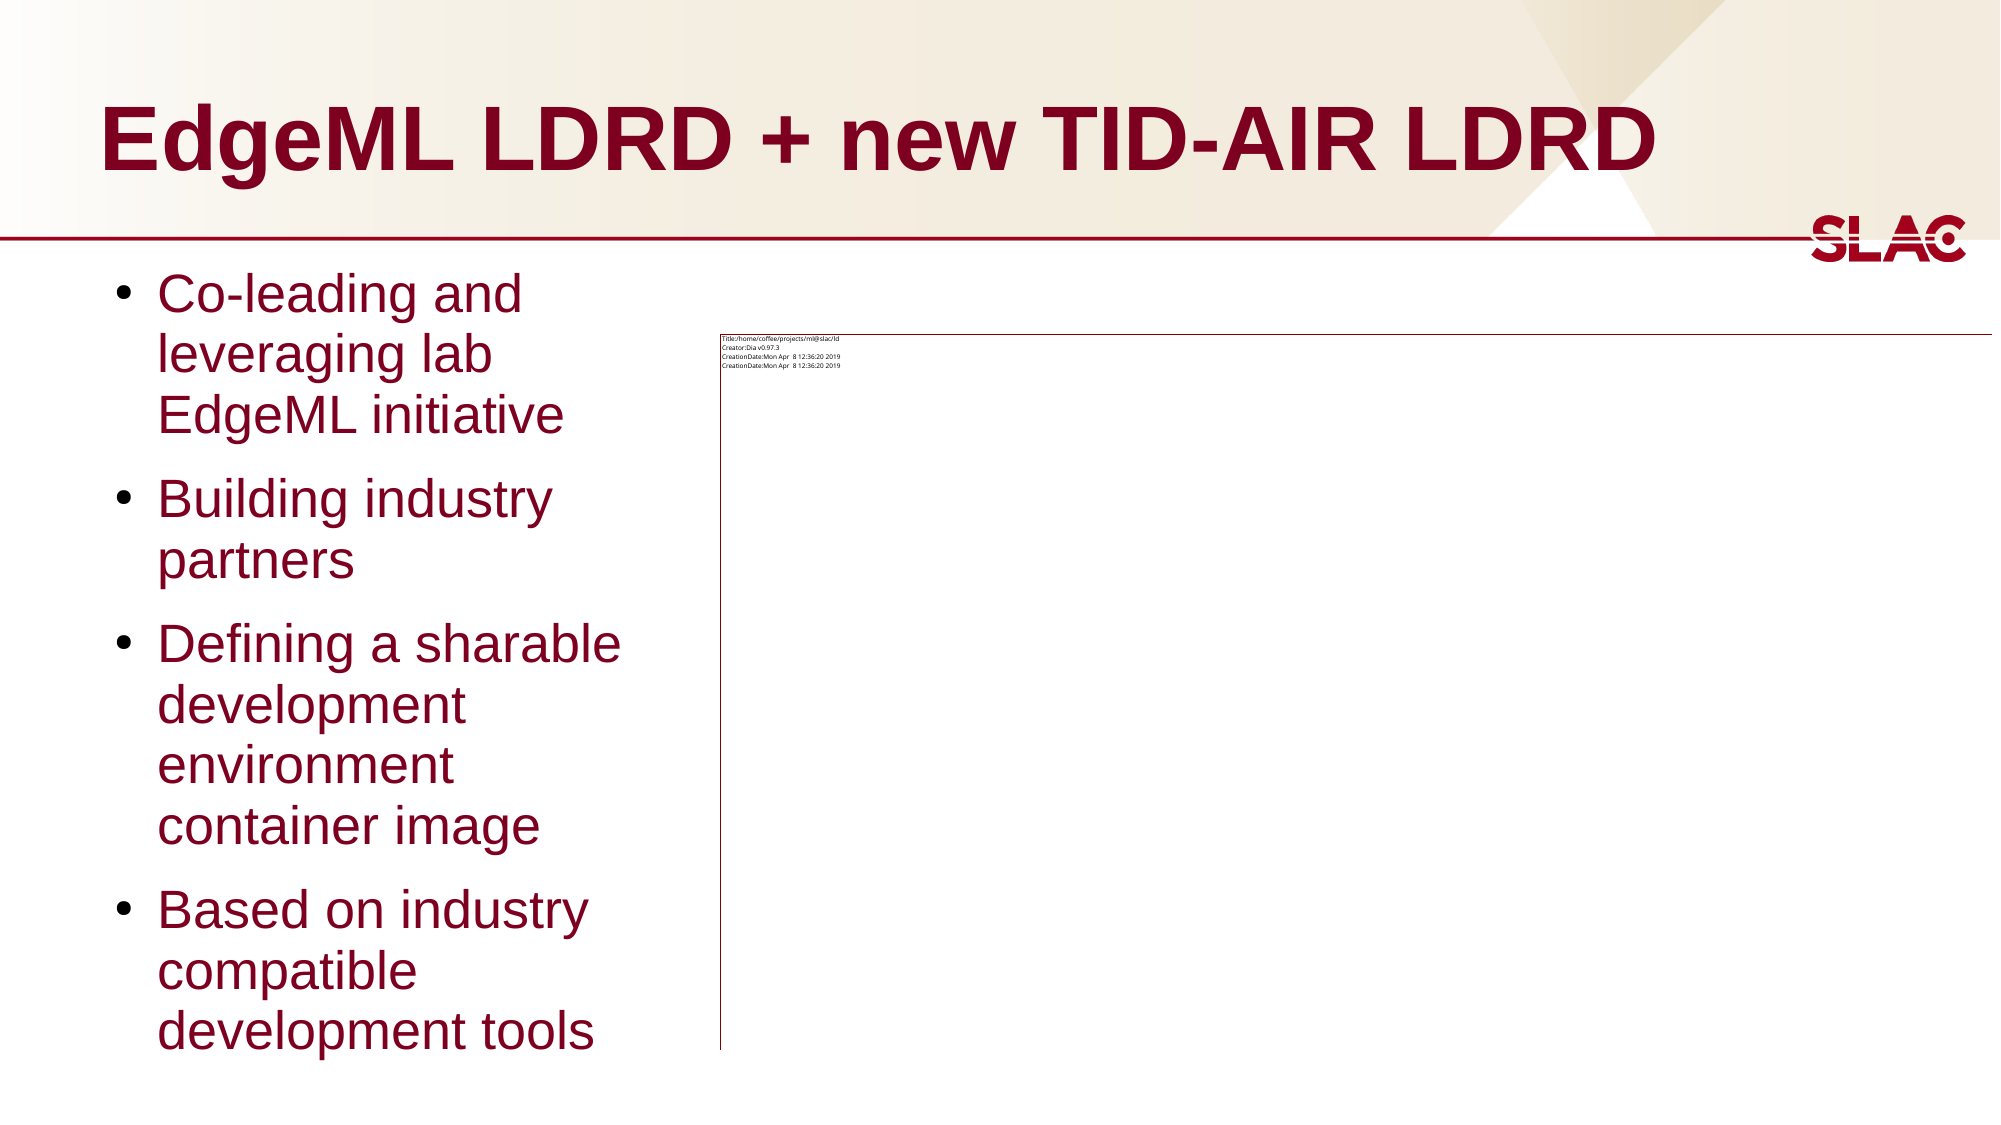

# EdgeML LDRD + new TID-AIR LDRD
Co-leading and leveraging lab EdgeML initiative
Building industry partners
Defining a sharable development environment container image
Based on industry compatible development tools